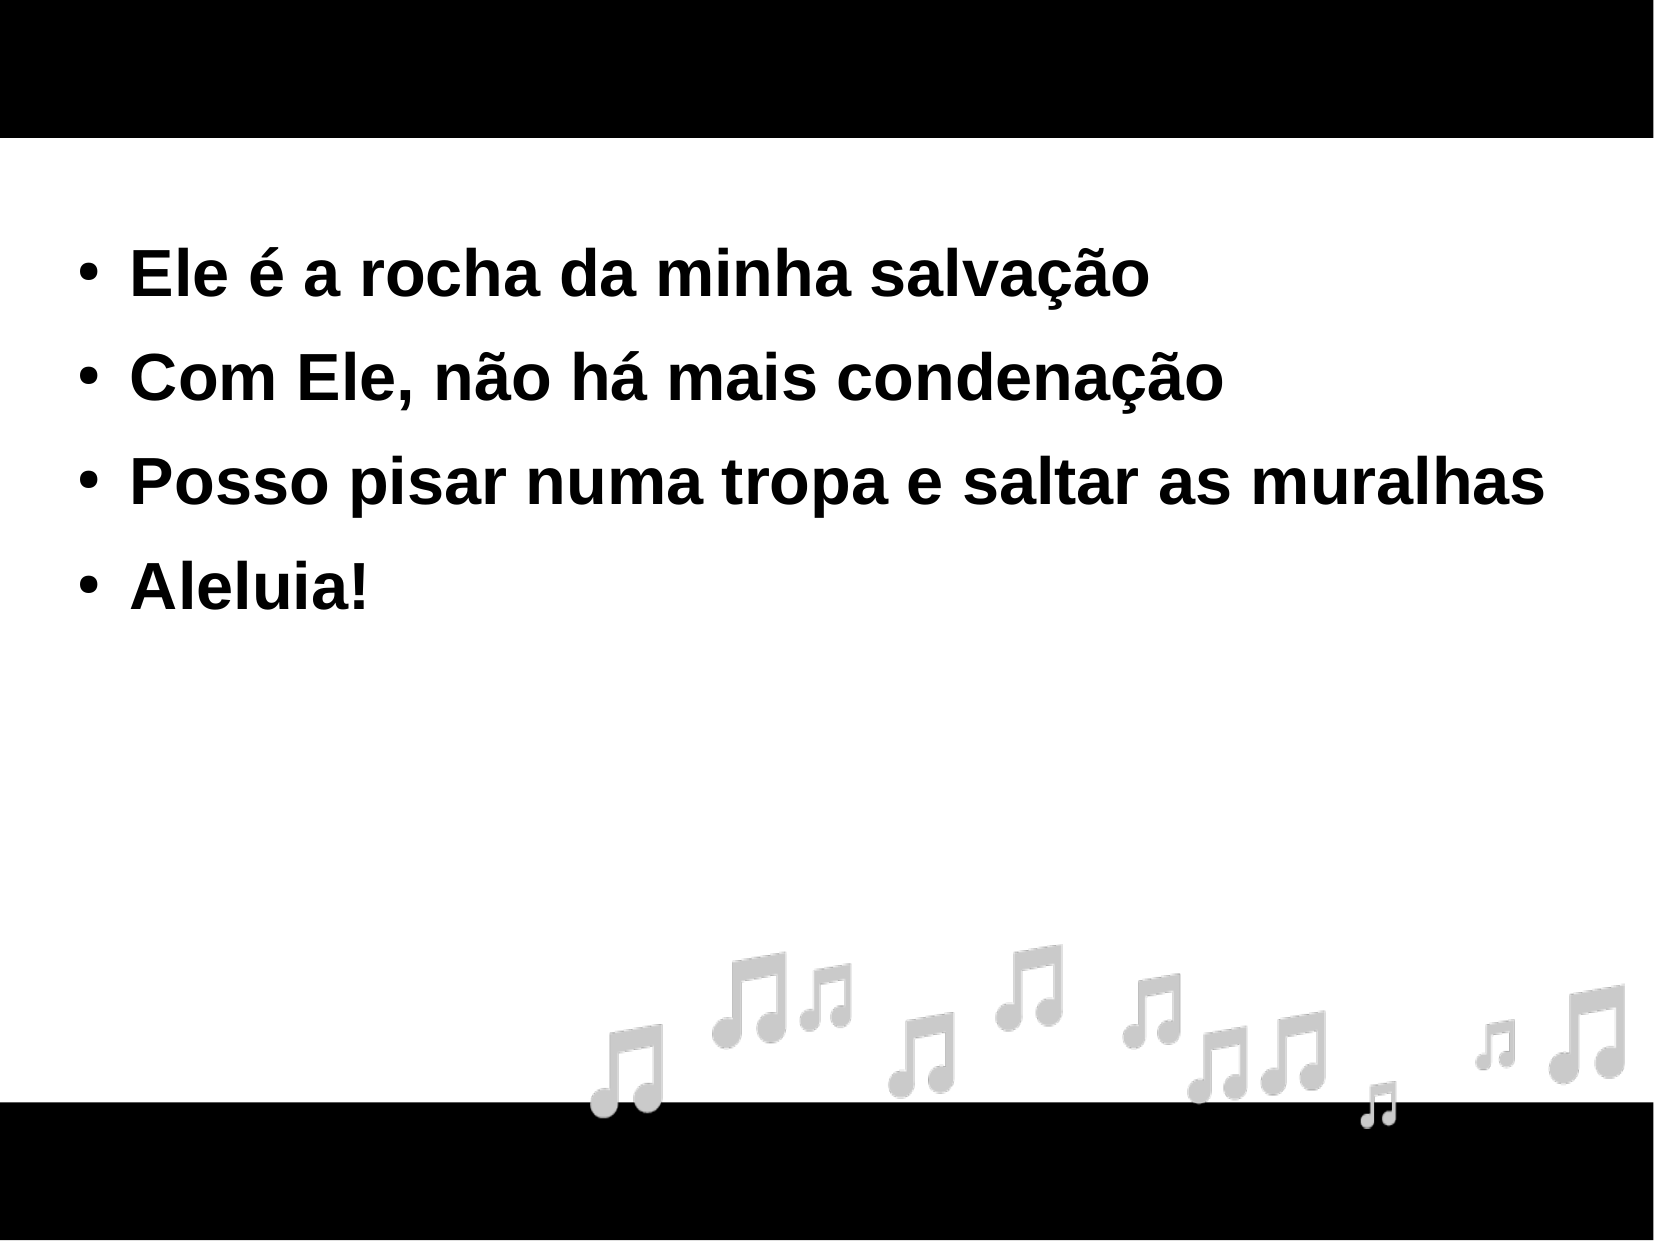

# Ele é a rocha da minha salvação
Com Ele, não há mais condenação
Posso pisar numa tropa e saltar as muralhas
Aleluia!